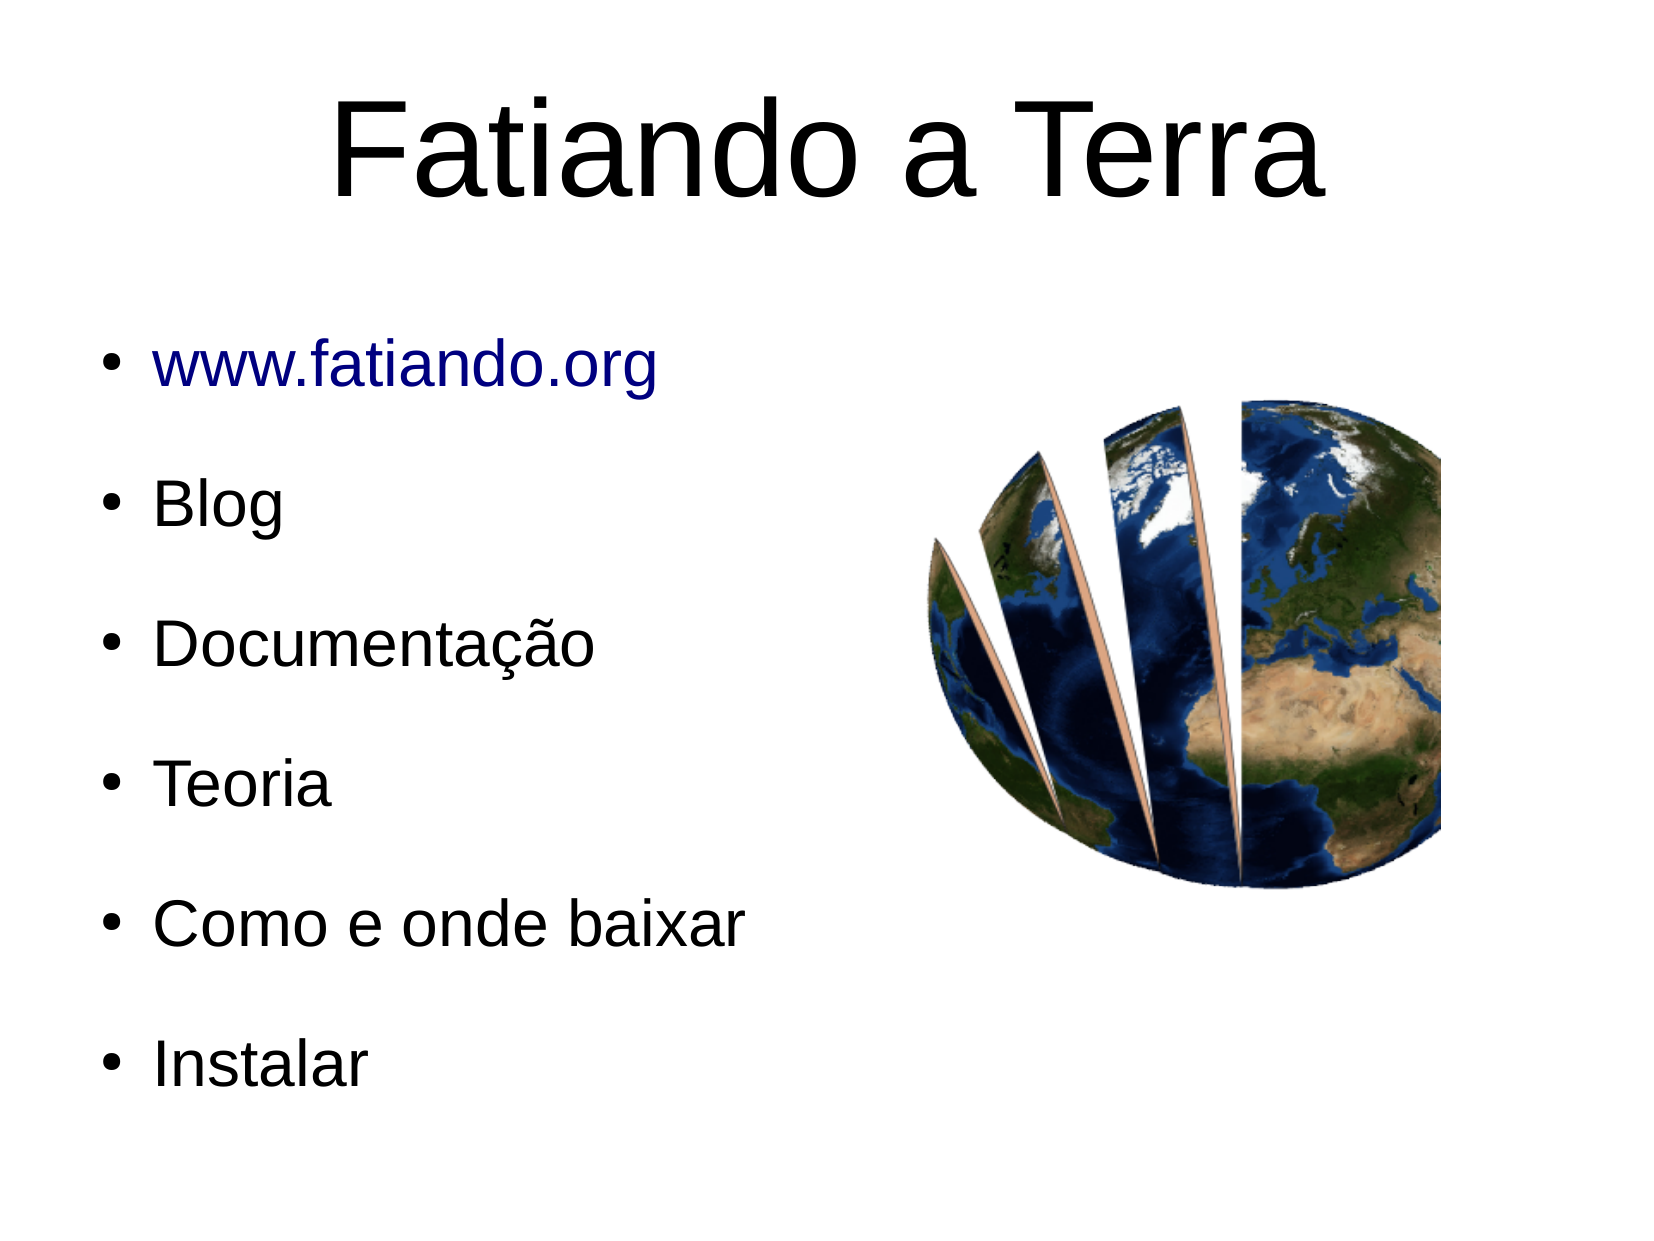

# Fatiando a Terra
www.fatiando.org
Blog
Documentação
Teoria
Como e onde baixar
Instalar